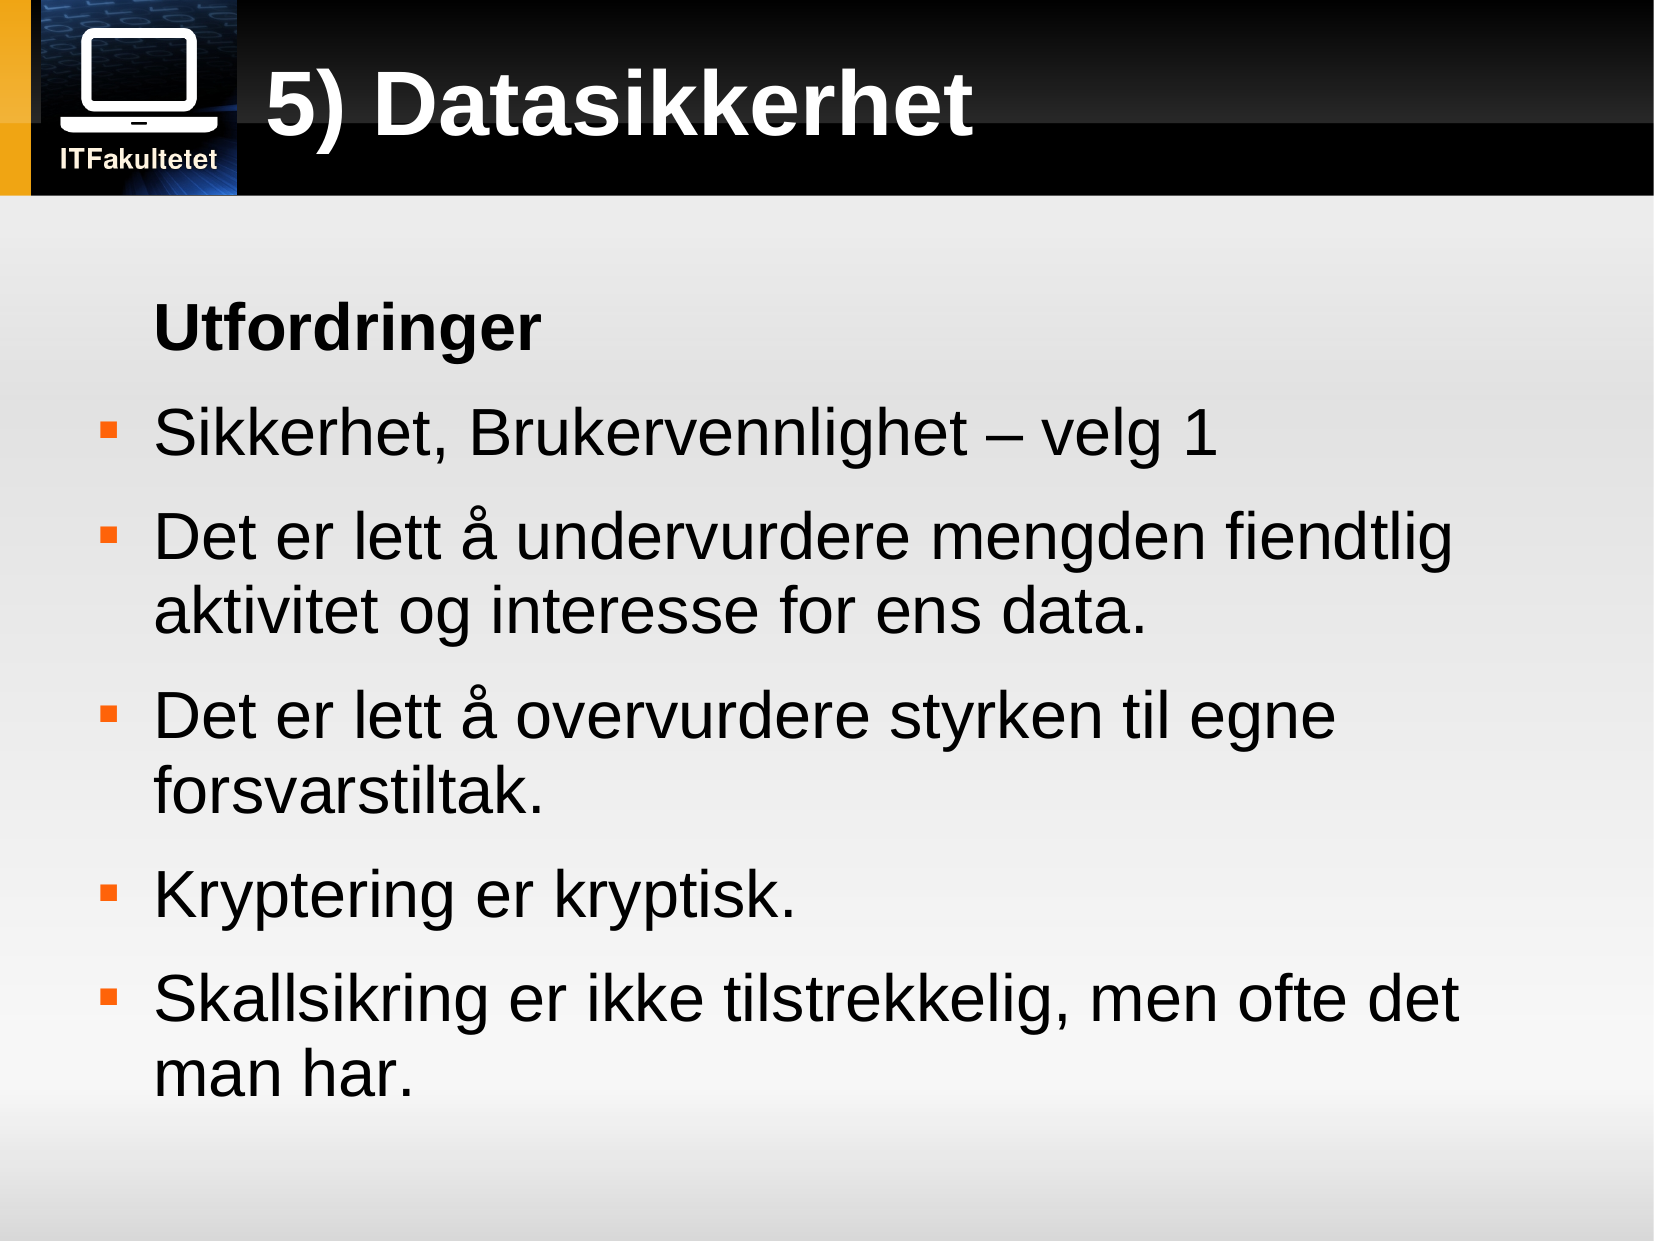

# 5) Datasikkerhet
Utfordringer
Sikkerhet, Brukervennlighet – velg 1
Det er lett å undervurdere mengden fiendtlig aktivitet og interesse for ens data.
Det er lett å overvurdere styrken til egne forsvarstiltak.
Kryptering er kryptisk.
Skallsikring er ikke tilstrekkelig, men ofte det man har.